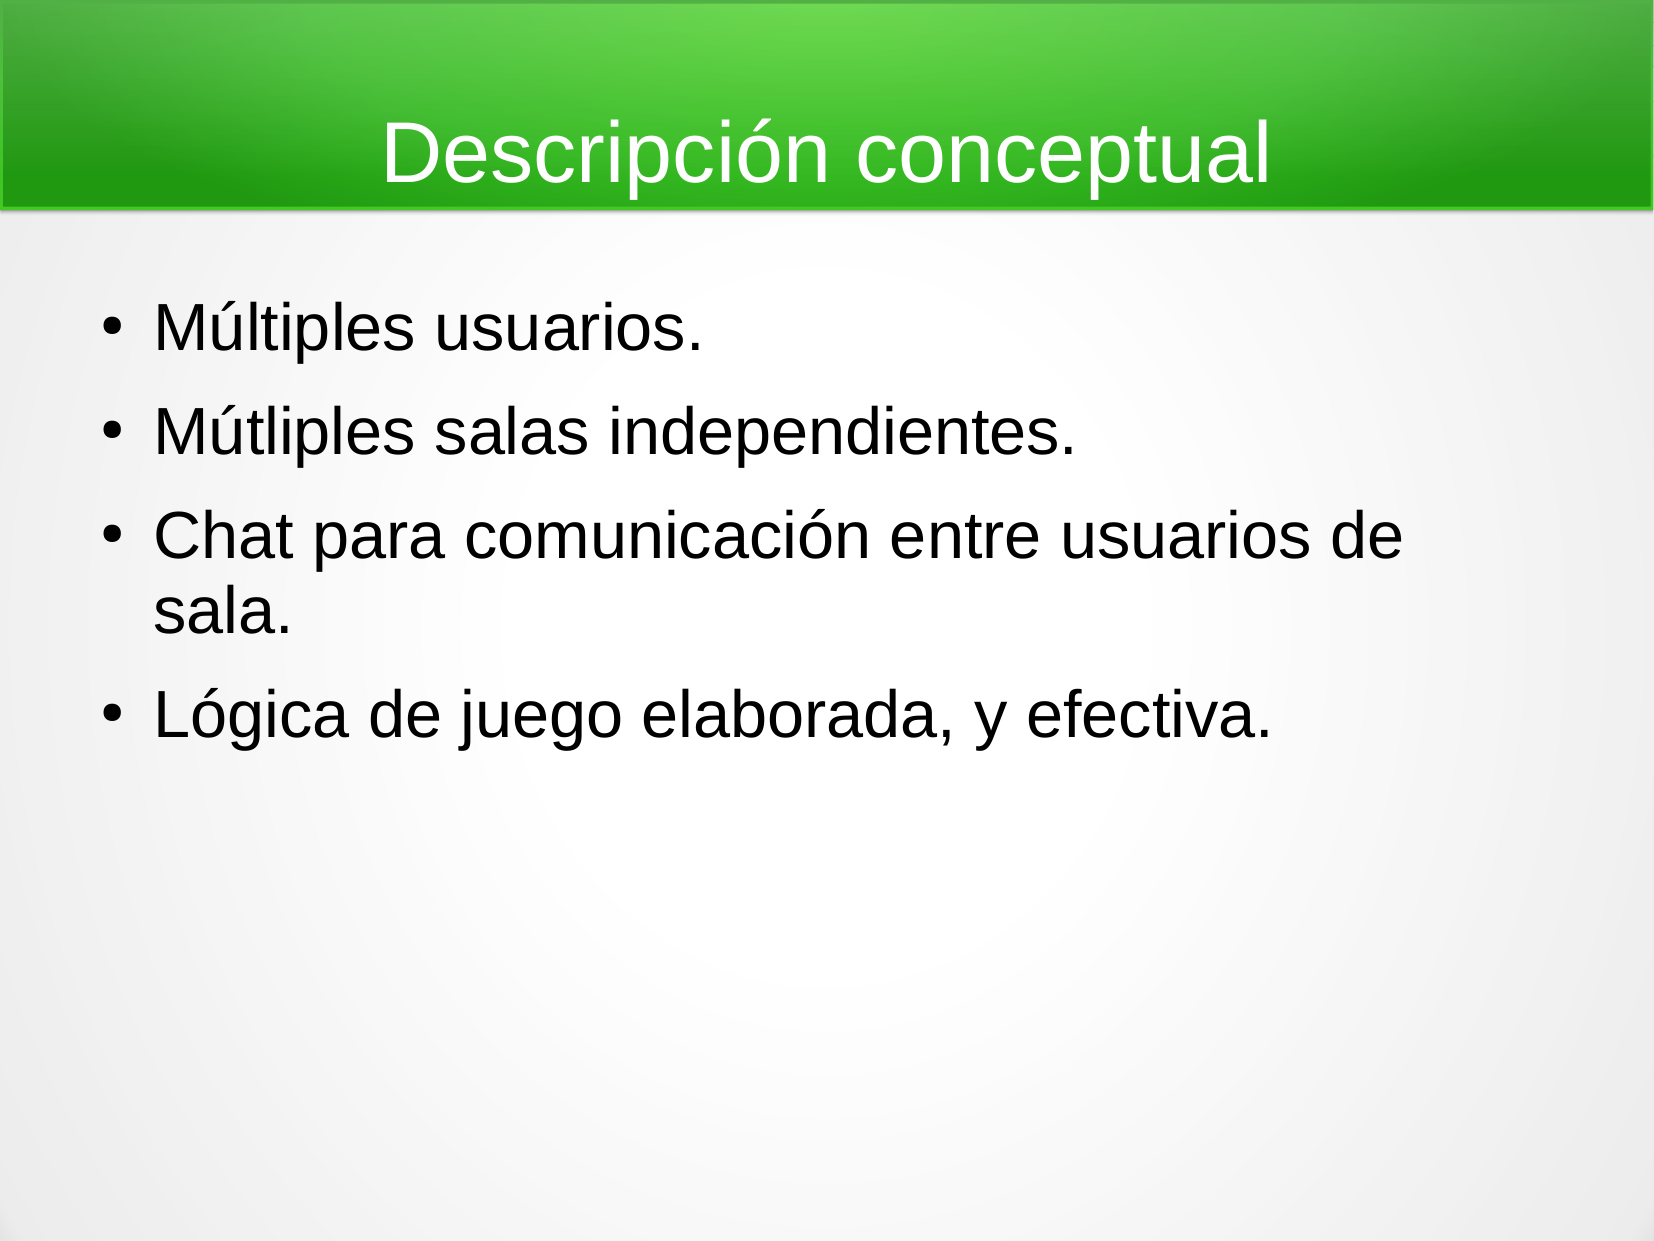

# Descripción conceptual
Múltiples usuarios.
Mútliples salas independientes.
Chat para comunicación entre usuarios de sala.
Lógica de juego elaborada, y efectiva.